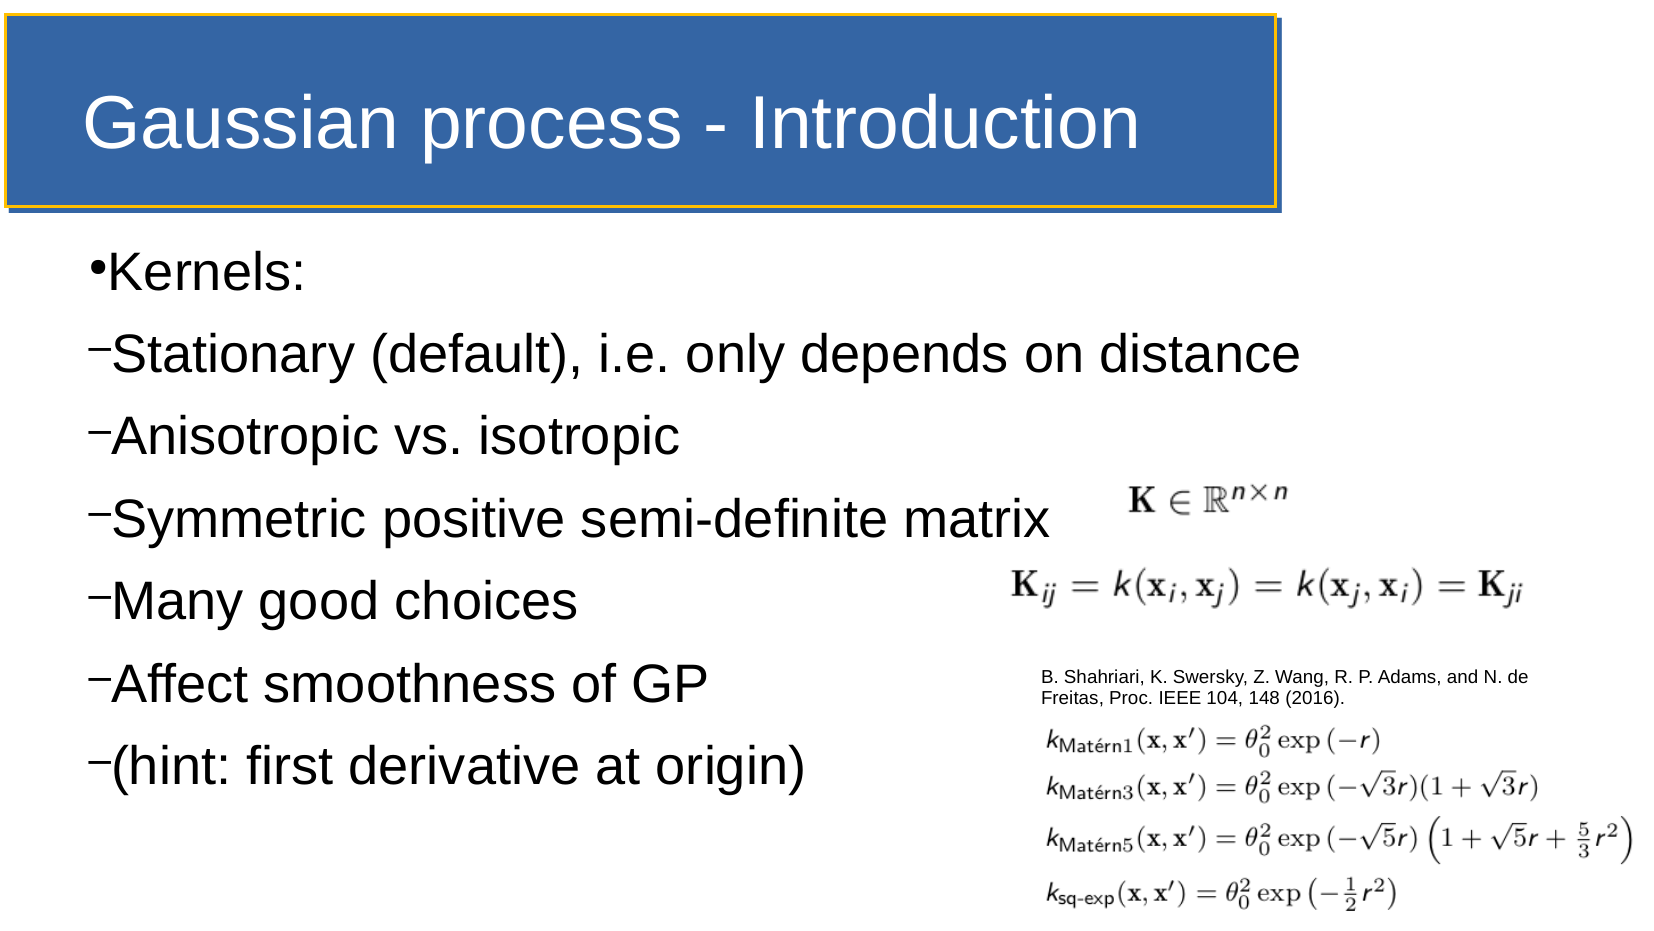

# Gaussian process - Introduction
Kernels:
Stationary (default), i.e. only depends on distance
Anisotropic vs. isotropic
Symmetric positive semi-definite matrix
Many good choices
Affect smoothness of GP
(hint: first derivative at origin)
B. Shahriari, K. Swersky, Z. Wang, R. P. Adams, and N. de Freitas, Proc. IEEE 104, 148 (2016).